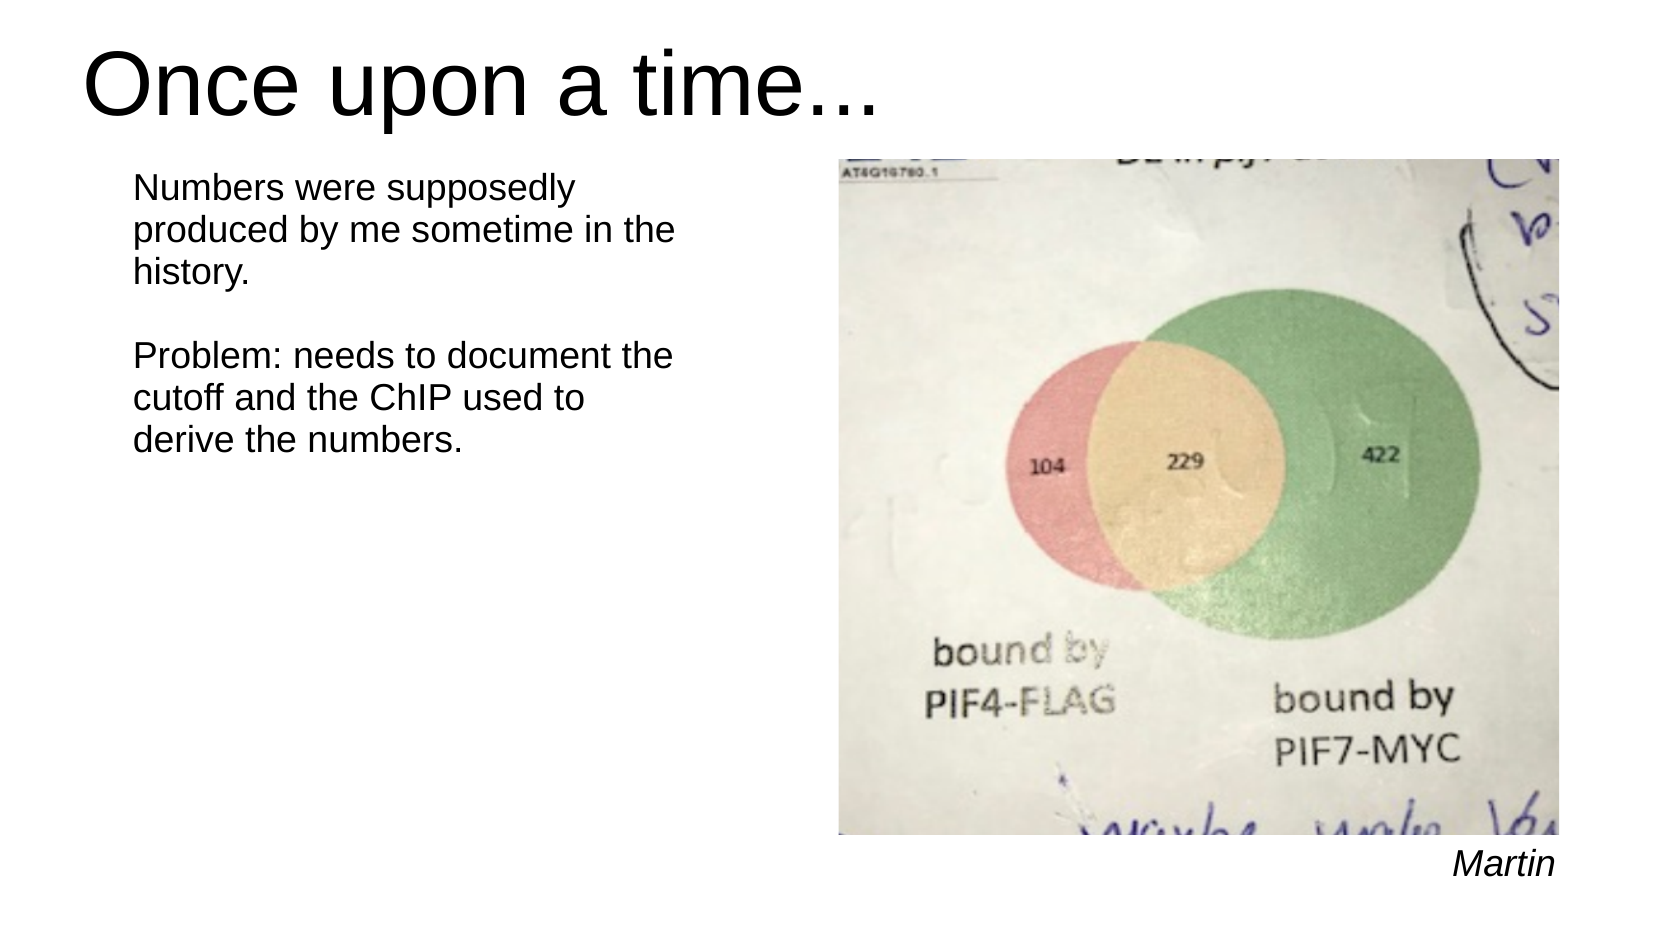

Once upon a time...
Numbers were supposedly produced by me sometime in the history.
Problem: needs to document the cutoff and the ChIP used to derive the numbers.
Martin